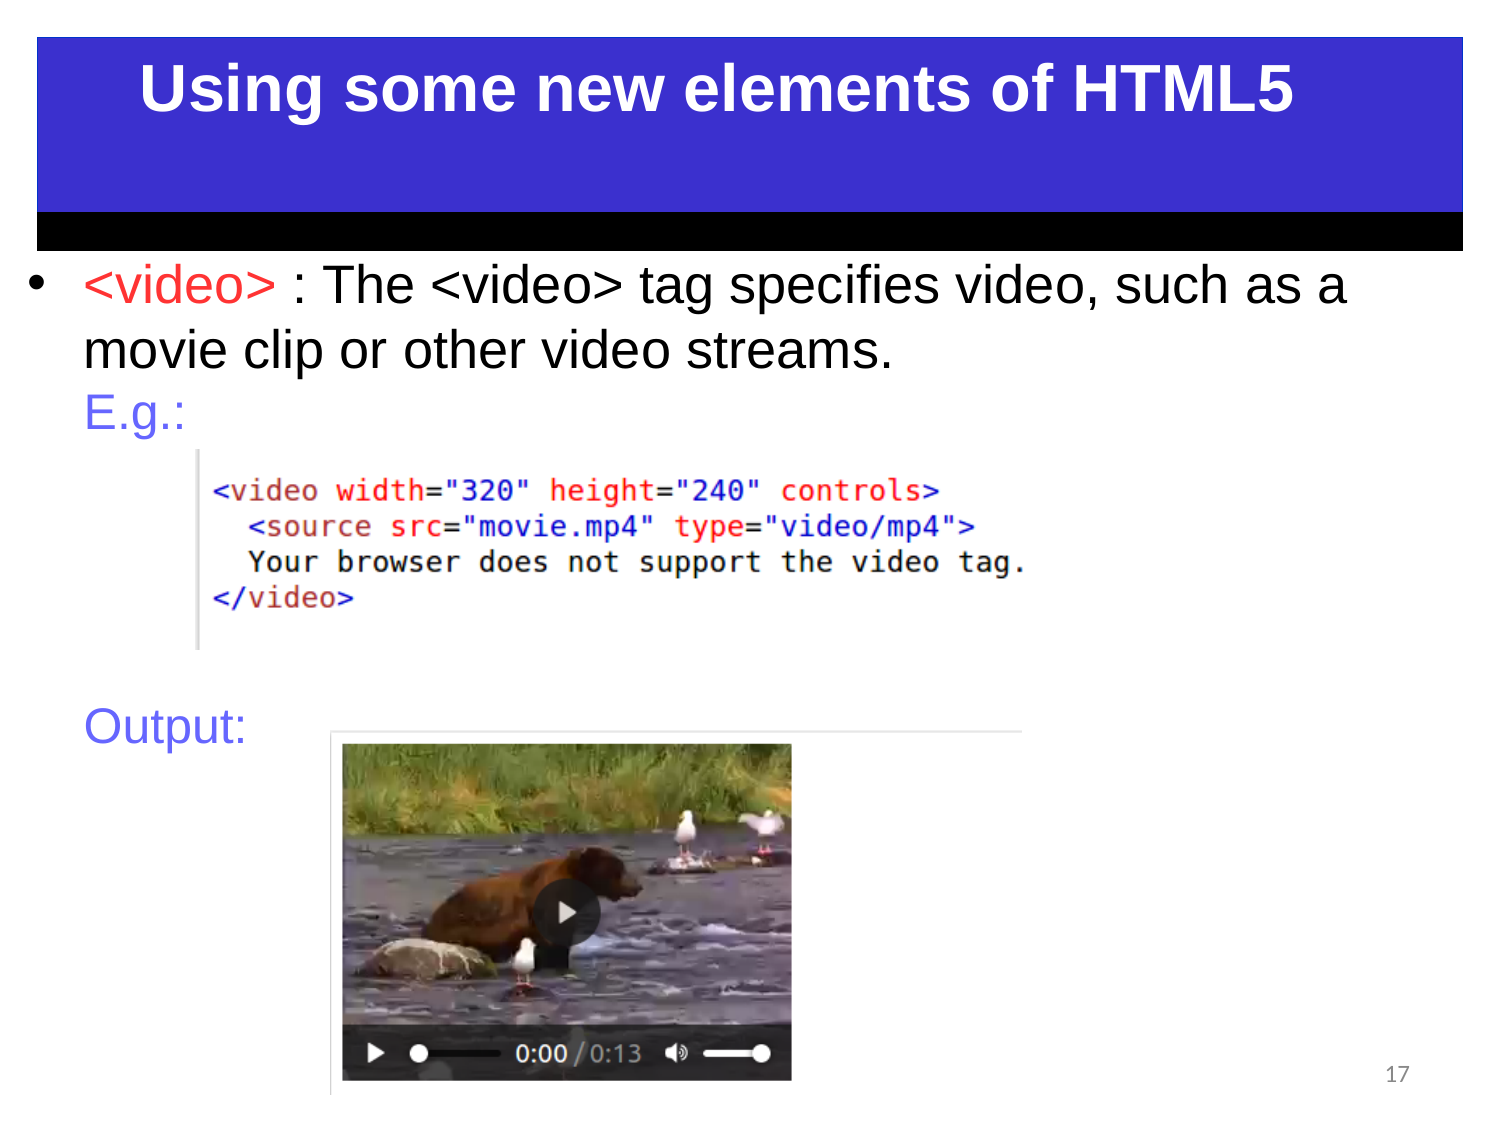

Using some new elements of HTML5
# <video> : The <video> tag specifies video, such as a movie clip or other video streams. E.g.:
Output: